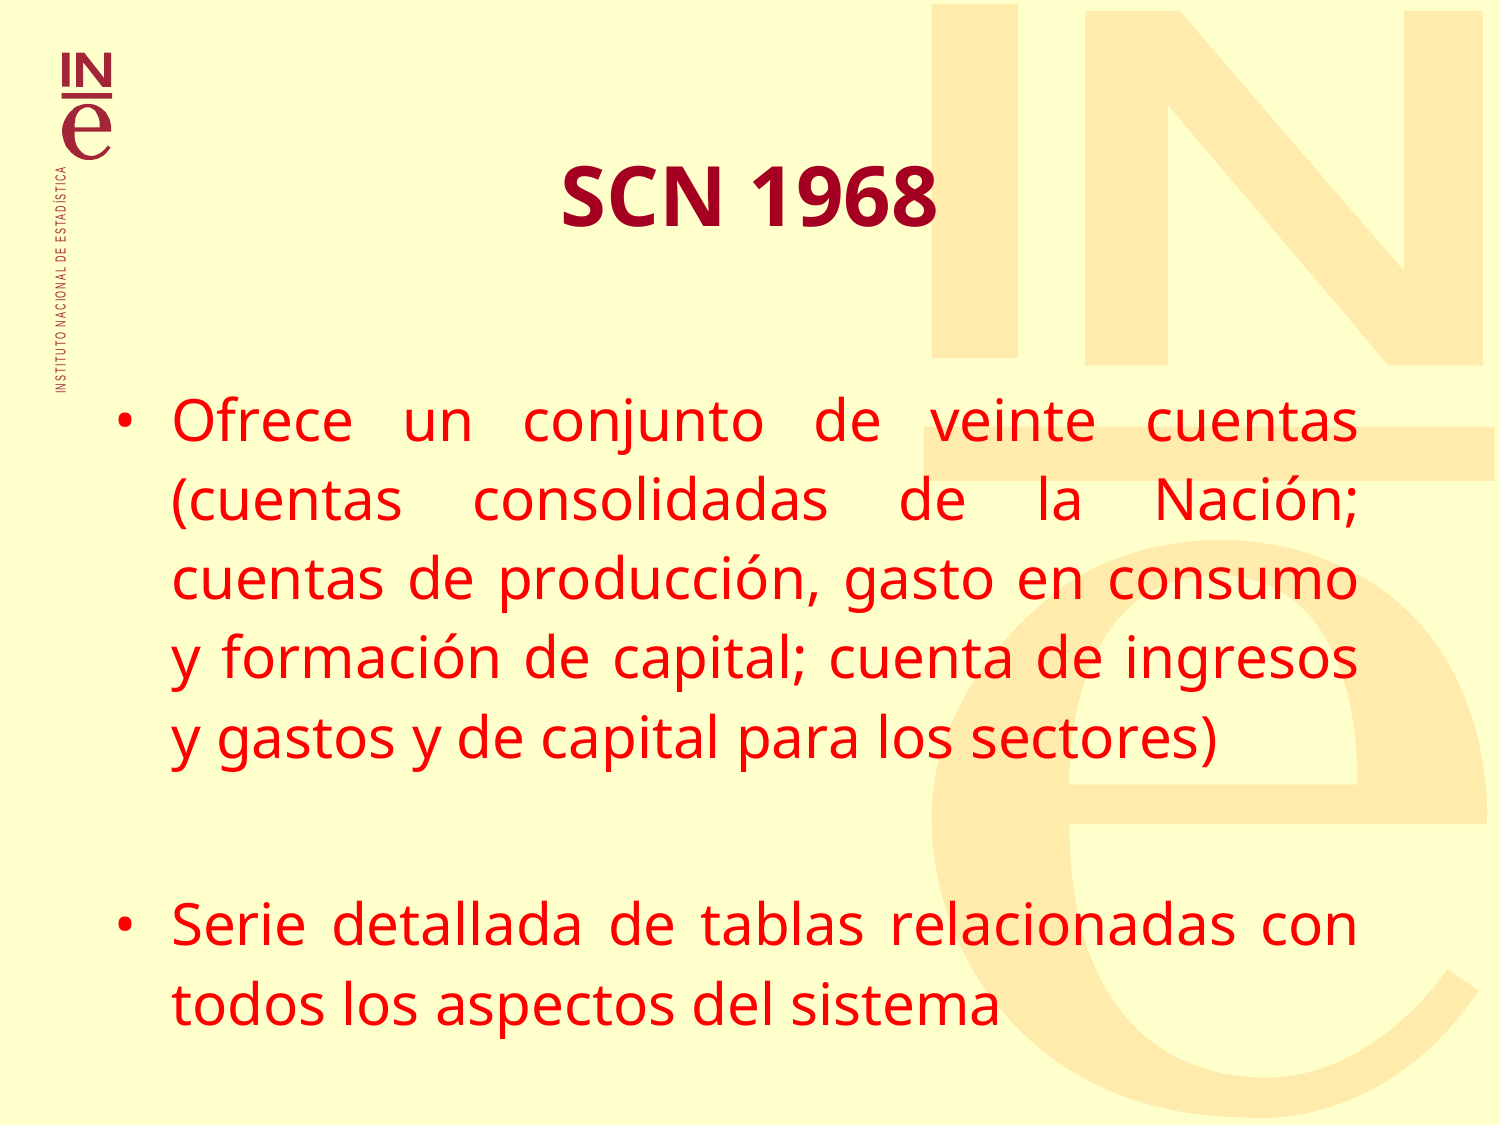

# SCN 1968
Ofrece un conjunto de veinte cuentas (cuentas consolidadas de la Nación; cuentas de producción, gasto en consumo y formación de capital; cuenta de ingresos y gastos y de capital para los sectores)
Serie detallada de tablas relacionadas con todos los aspectos del sistema